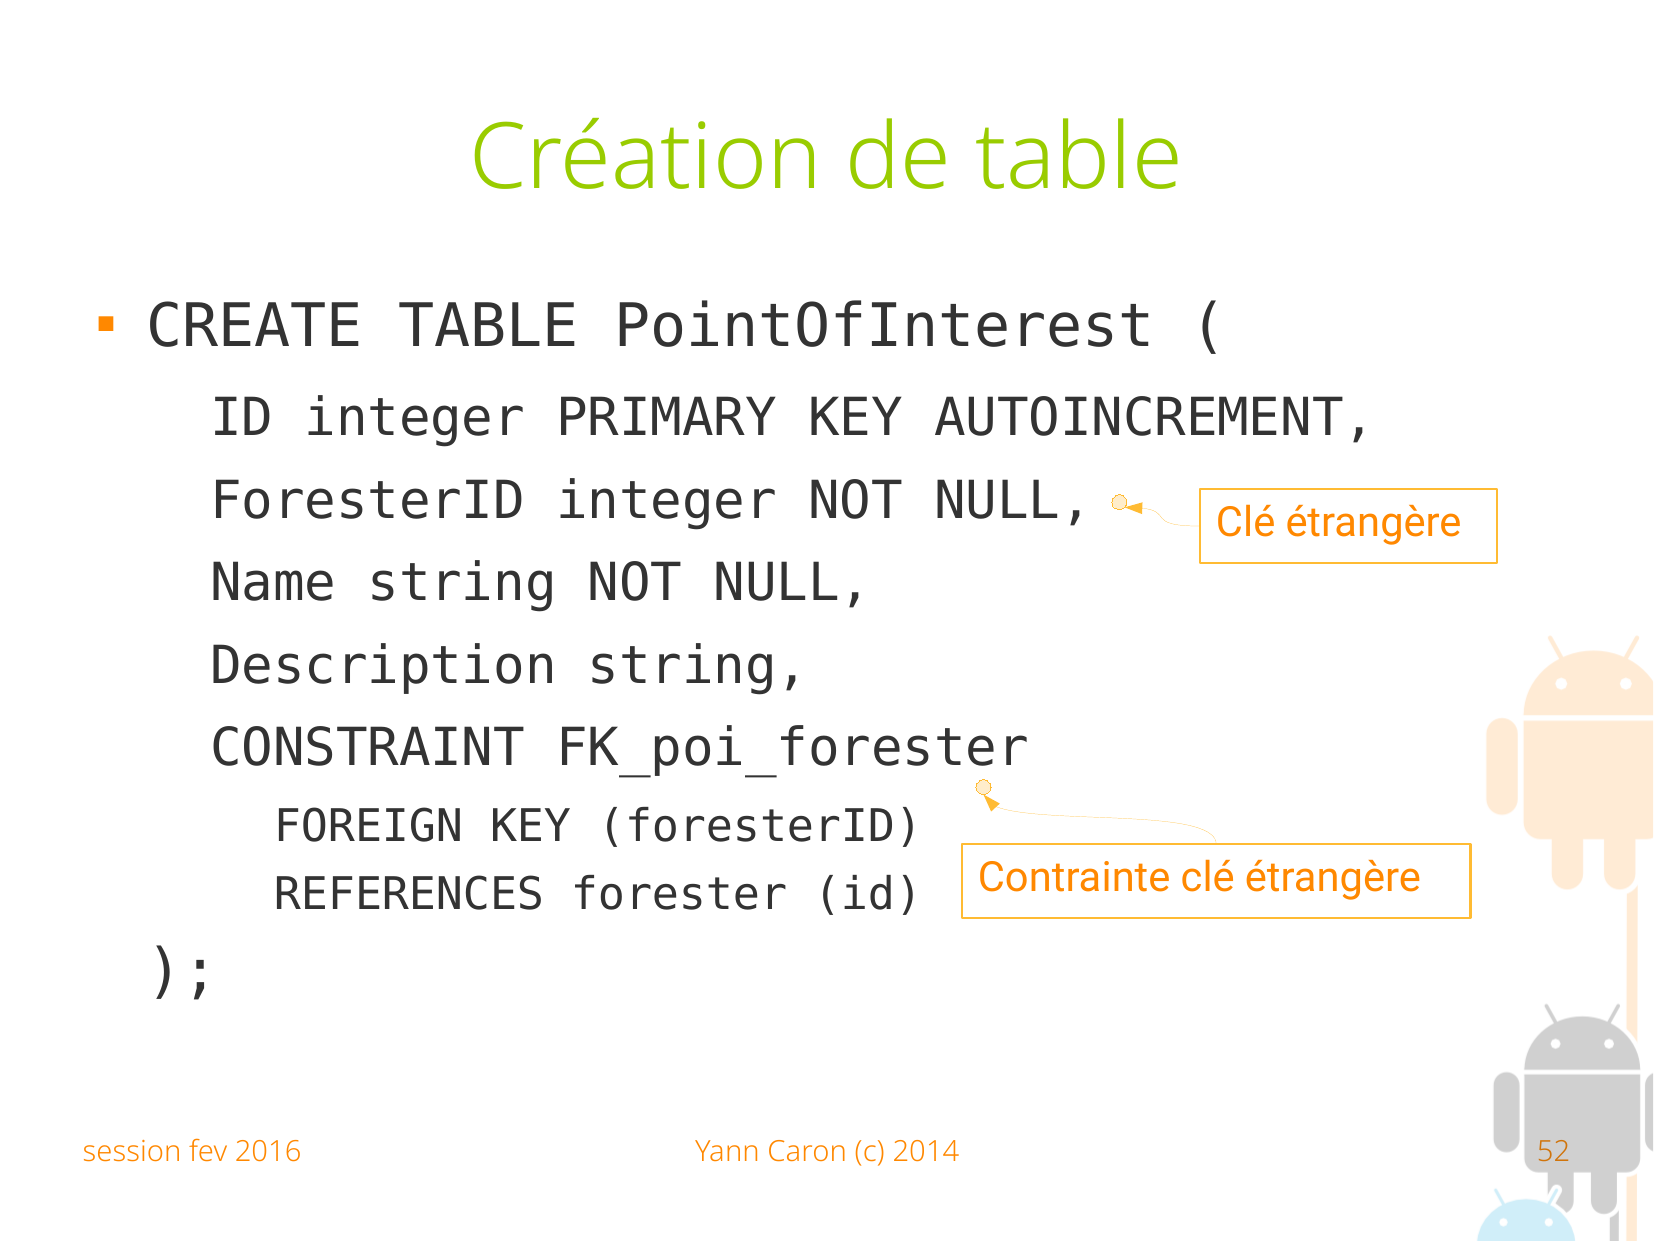

# Création de table
CREATE TABLE PointOfInterest (
ID integer PRIMARY KEY AUTOINCREMENT,
ForesterID integer NOT NULL,
Name string NOT NULL,
Description string,
CONSTRAINT FK_poi_forester
FOREIGN KEY (foresterID)
REFERENCES forester (id)
);
Clé étrangère
Contrainte clé étrangère
session fev 2016
Yann Caron (c) 2014
52